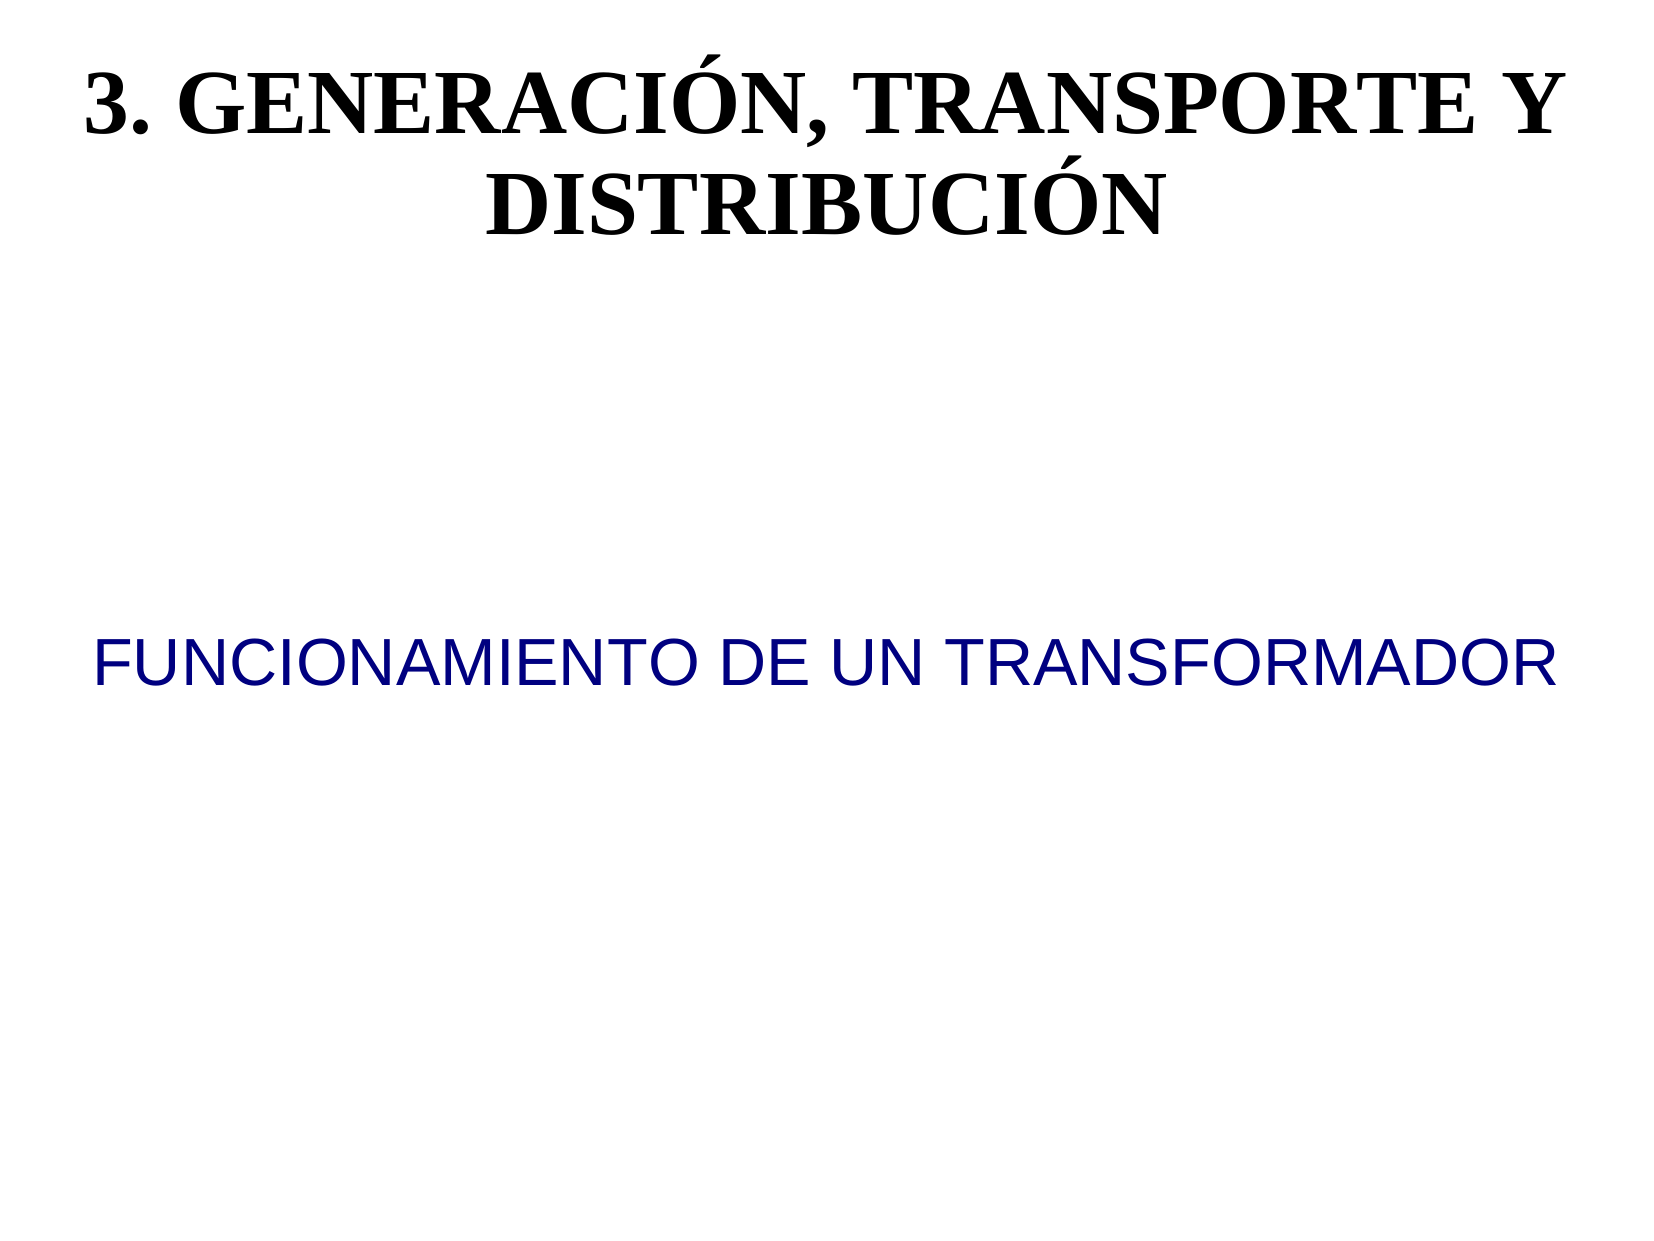

# 3. GENERACIÓN, TRANSPORTE Y DISTRIBUCIÓN
FUNCIONAMIENTO DE UN TRANSFORMADOR